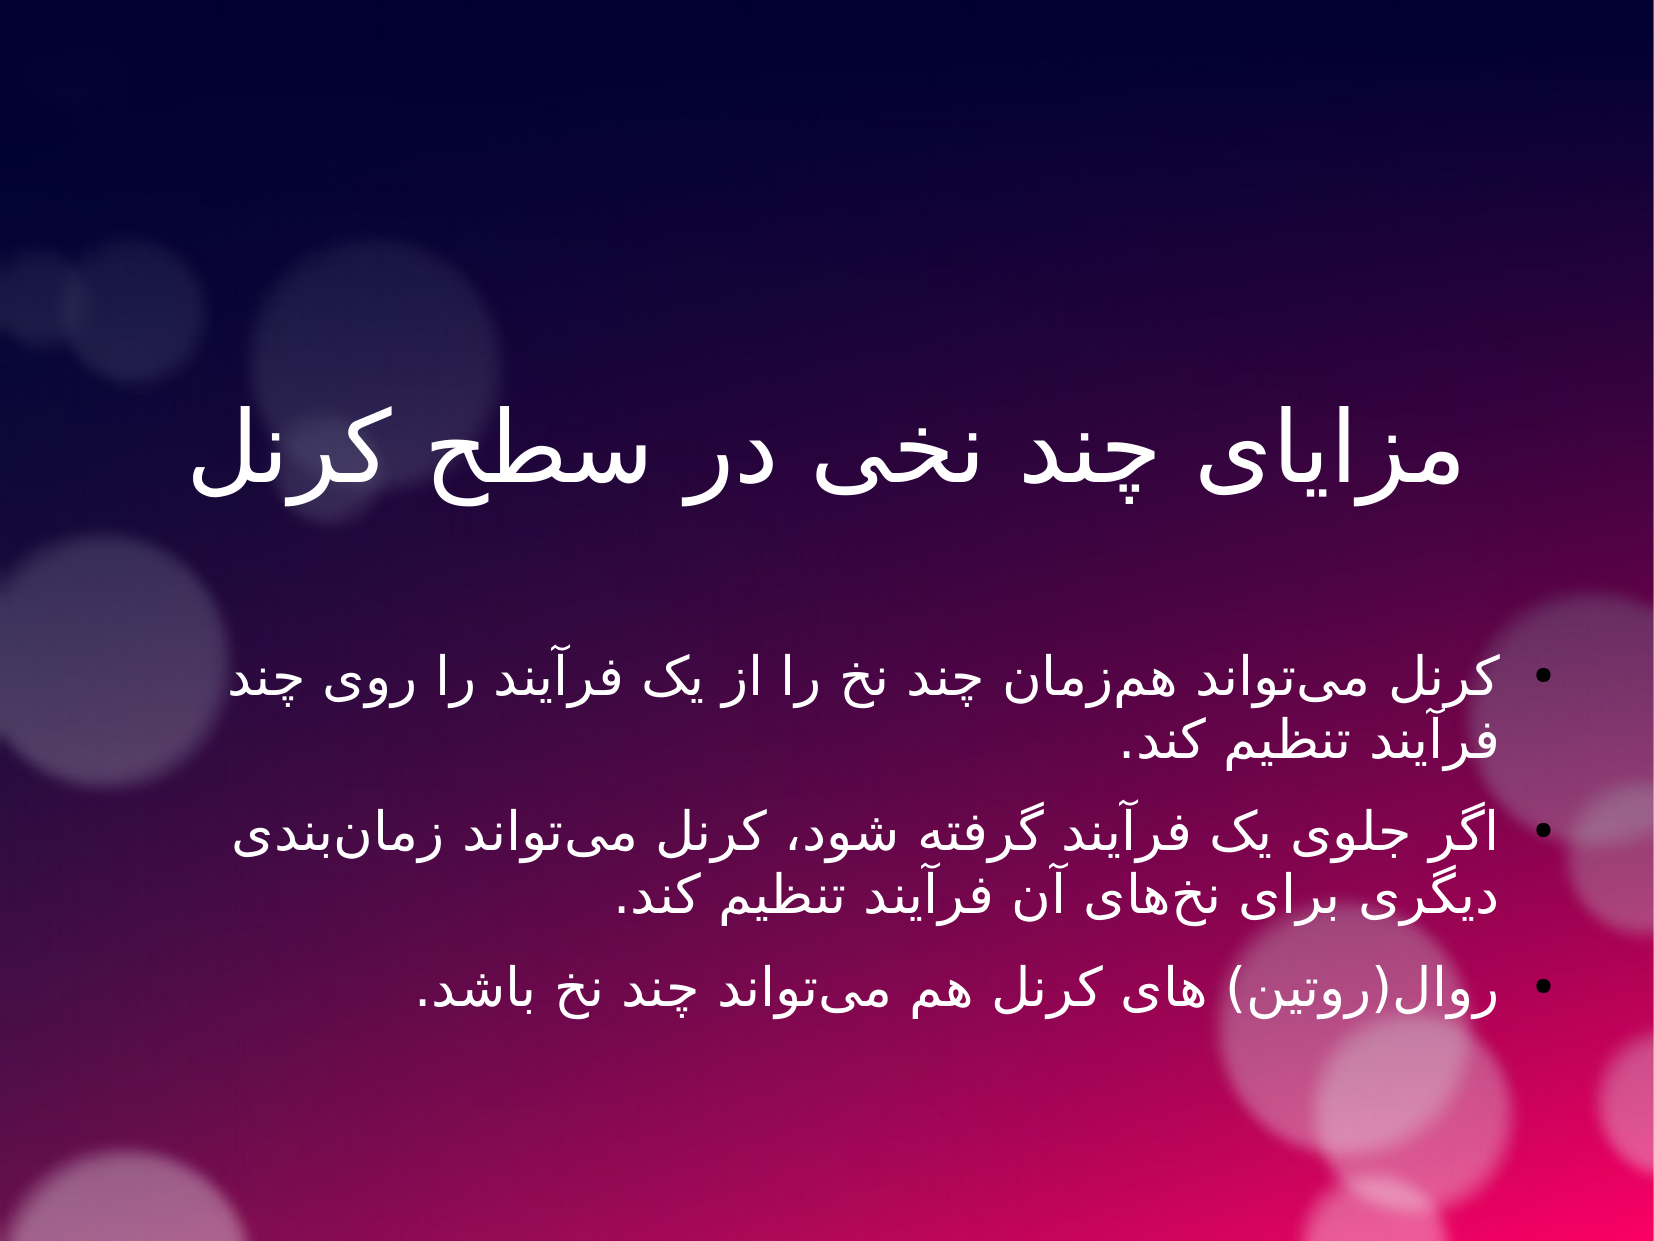

# مزایای چند نخی در سطح کرنل
کرنل می‌تواند هم‌زمان چند نخ را از یک فرآیند را روی چند فرآیند تنظیم کند.
اگر جلوی یک فرآیند گرفته شود، کرنل می‌تواند زمان‌بندی دیگری برای نخ‌های آن فرآیند تنظیم کند.
روال‌(روتین) های کرنل هم می‌تواند چند نخ باشد.